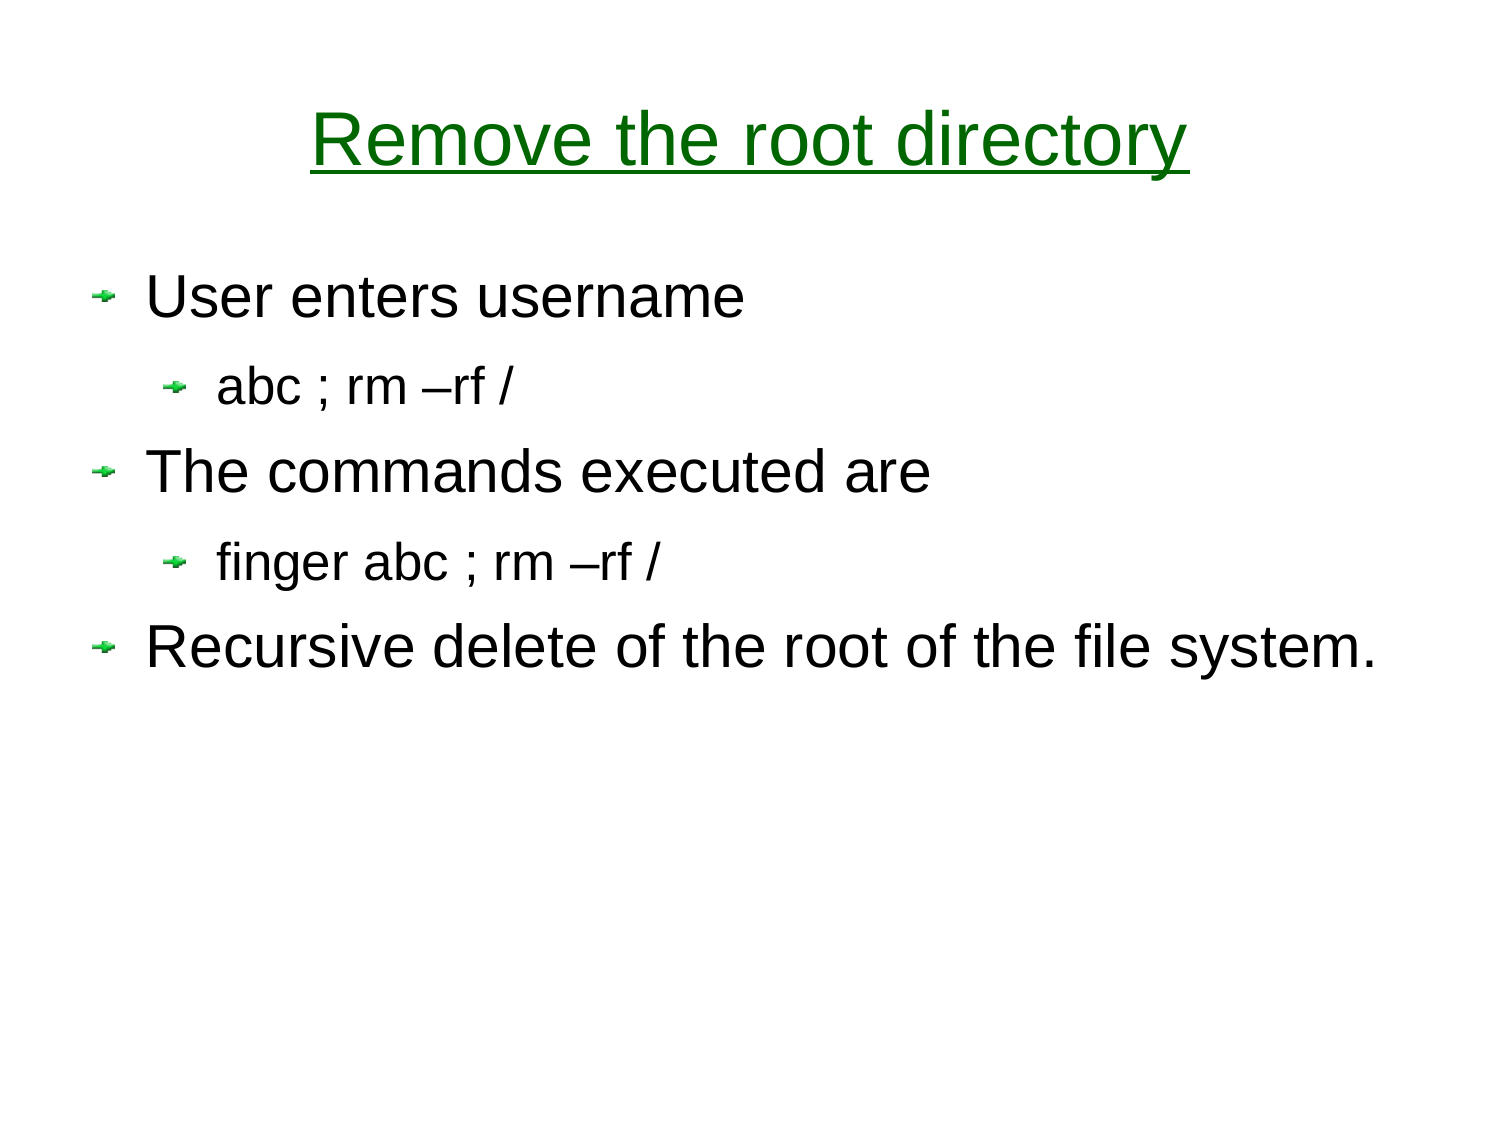

# Remove the root directory
User enters username
abc ; rm –rf /
The commands executed are
finger abc ; rm –rf /
Recursive delete of the root of the file system.